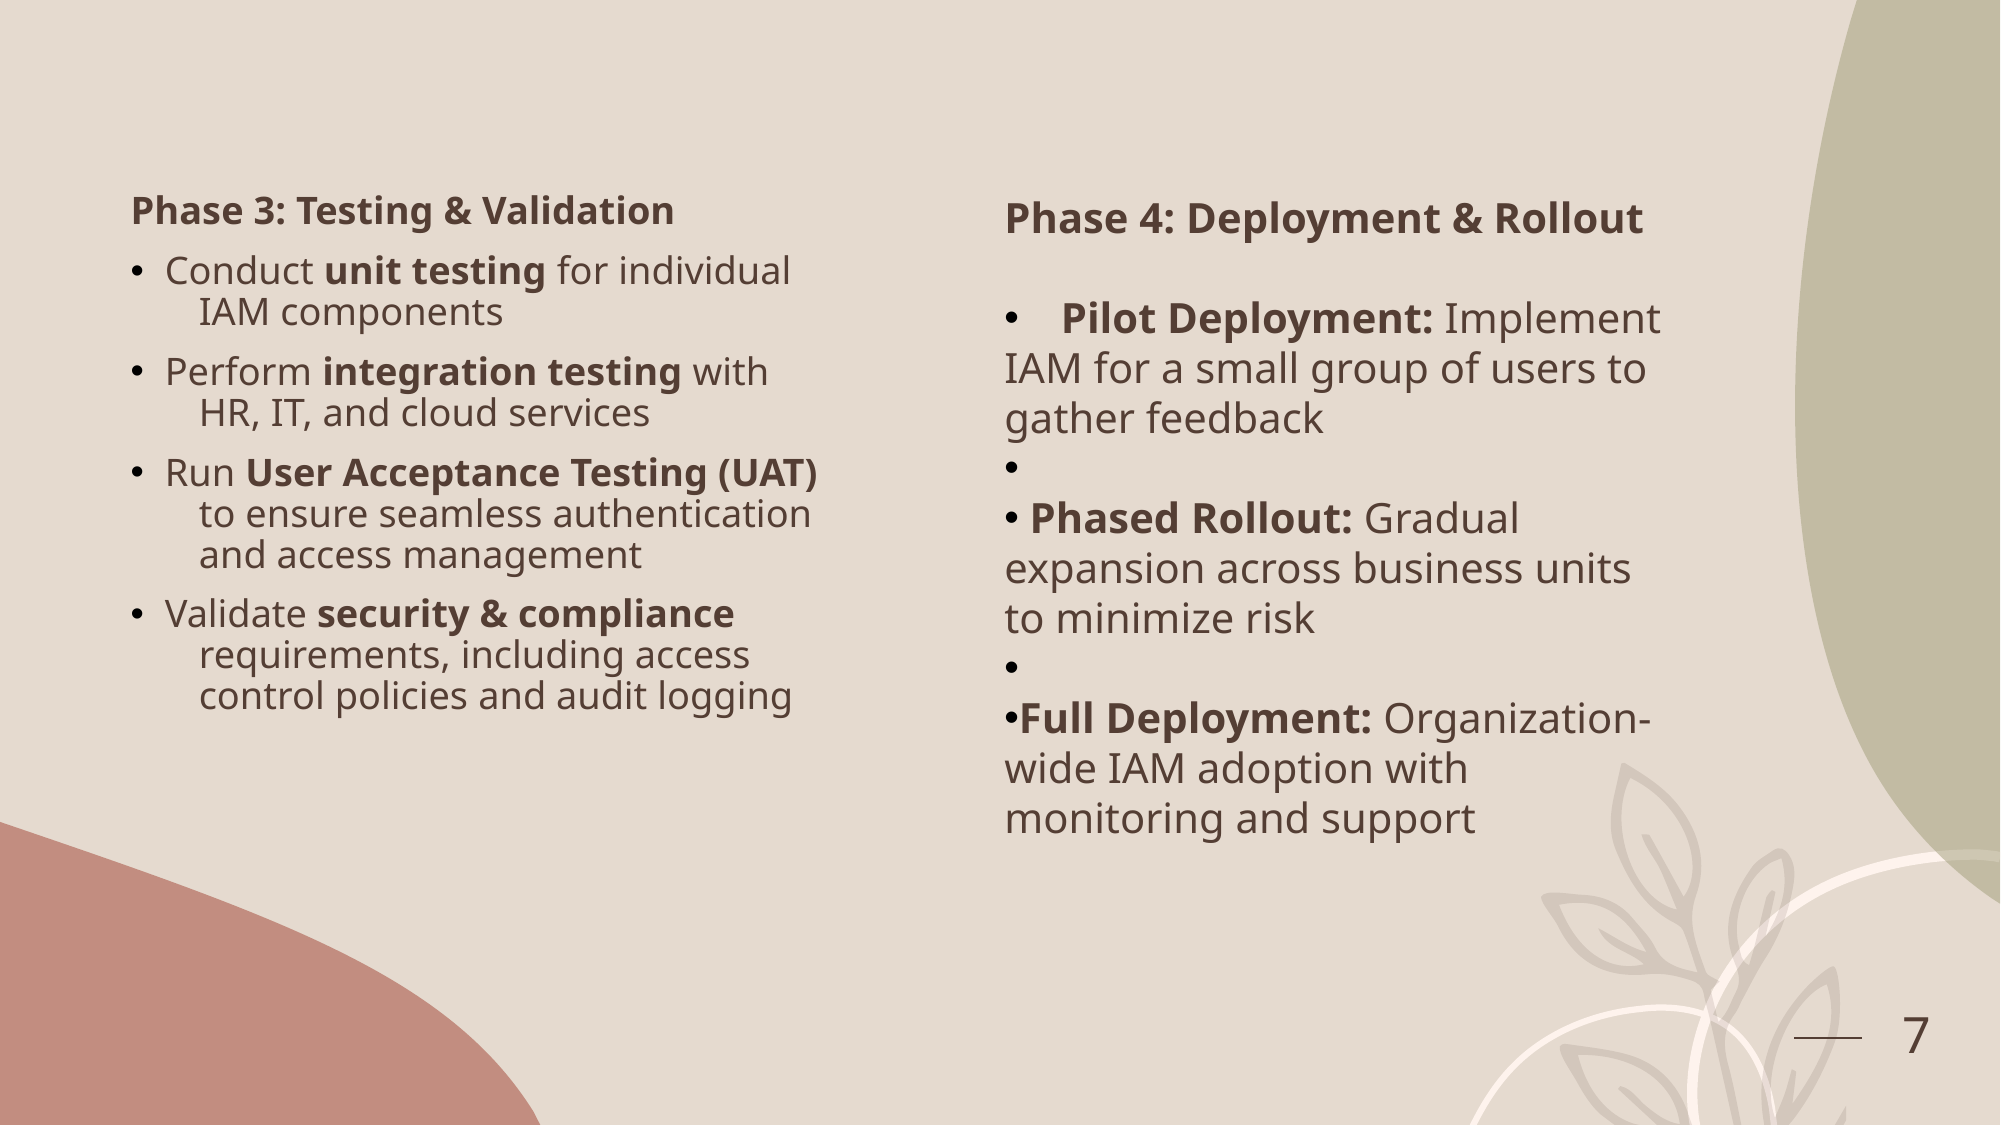

Phase 3: Testing & Validation
Conduct unit testing for individual IAM components
Perform integration testing with HR, IT, and cloud services
Run User Acceptance Testing (UAT) to ensure seamless authentication and access management
Validate security & compliance requirements, including access control policies and audit logging
Phase 4: Deployment & Rollout
Pilot Deployment: Implement
IAM for a small group of users to gather feedback
 Phased Rollout: Gradual expansion across business units to minimize risk
Full Deployment: Organization-wide IAM adoption with monitoring and support
#